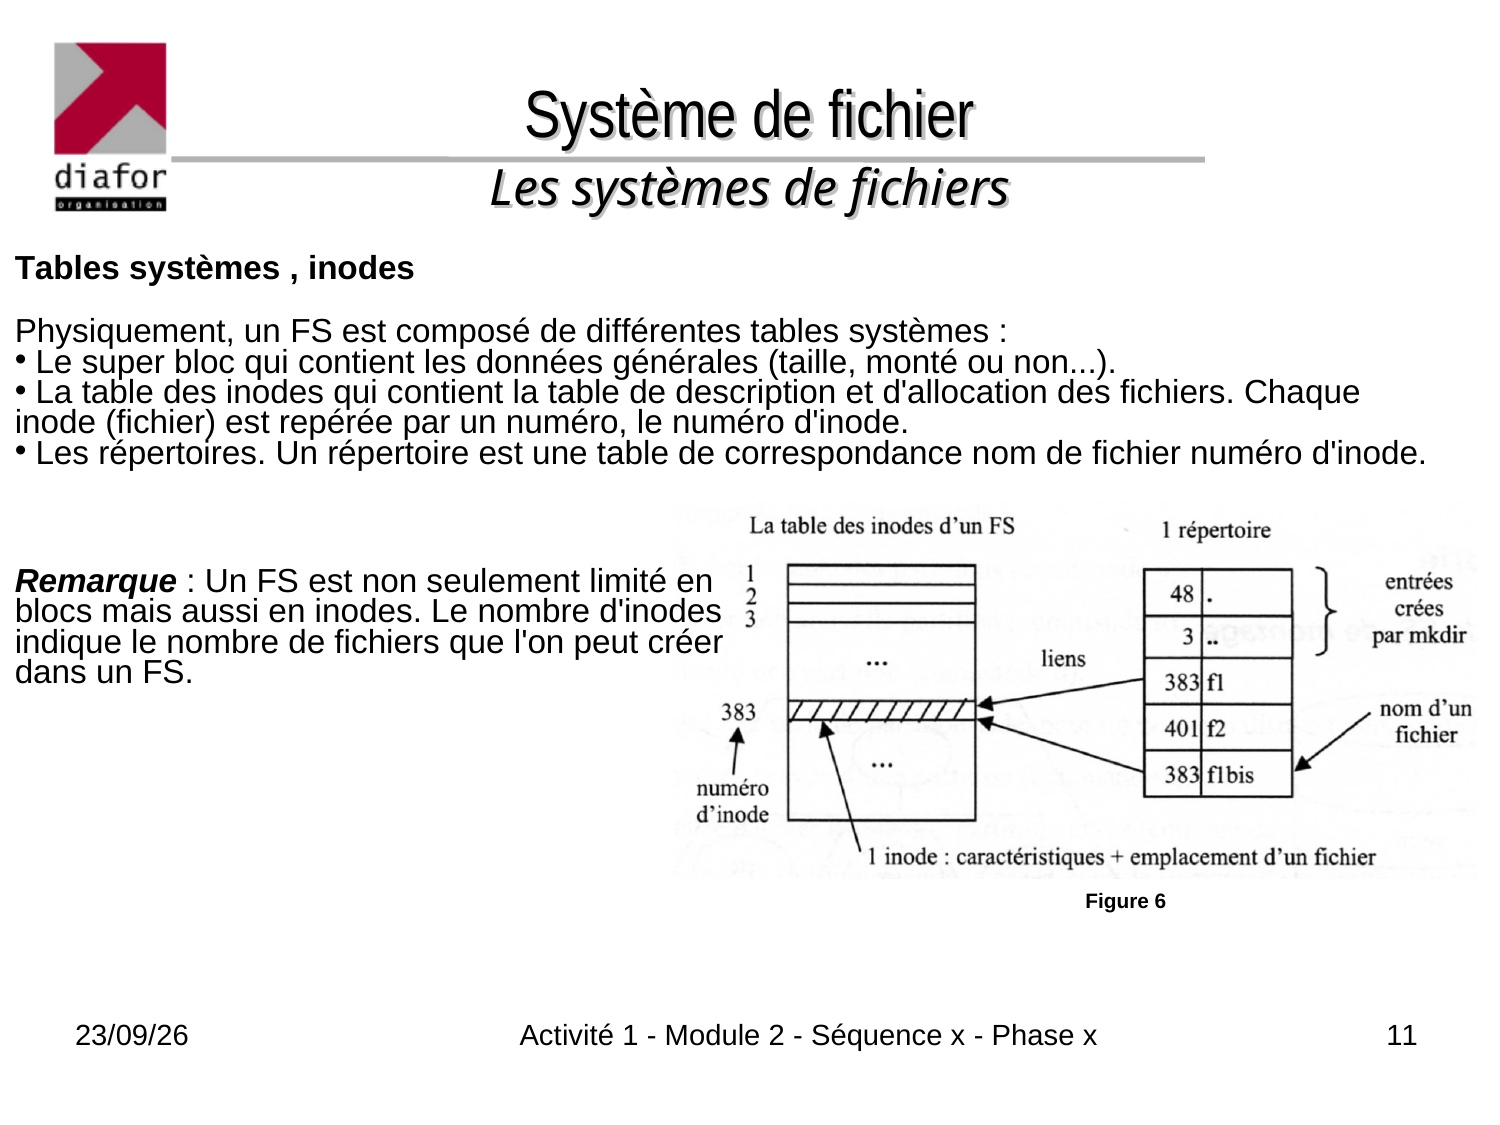

# Système de fichier Les systèmes de fichiers
Tables systèmes , inodes
Physiquement, un FS est composé de différentes tables systèmes :
 Le super bloc qui contient les données générales (taille, monté ou non...).
 La table des inodes qui contient la table de description et d'allocation des fichiers. Chaque
inode (fichier) est repérée par un numéro, le numéro d'inode.
 Les répertoires. Un répertoire est une table de correspondance nom de fichier numéro d'inode.
Remarque : Un FS est non seulement limité en
blocs mais aussi en inodes. Le nombre d'inodes
indique le nombre de fichiers que l'on peut créer
dans un FS.
Figure 6
Activité 1 - Module 2 - Séquence x - Phase x
11